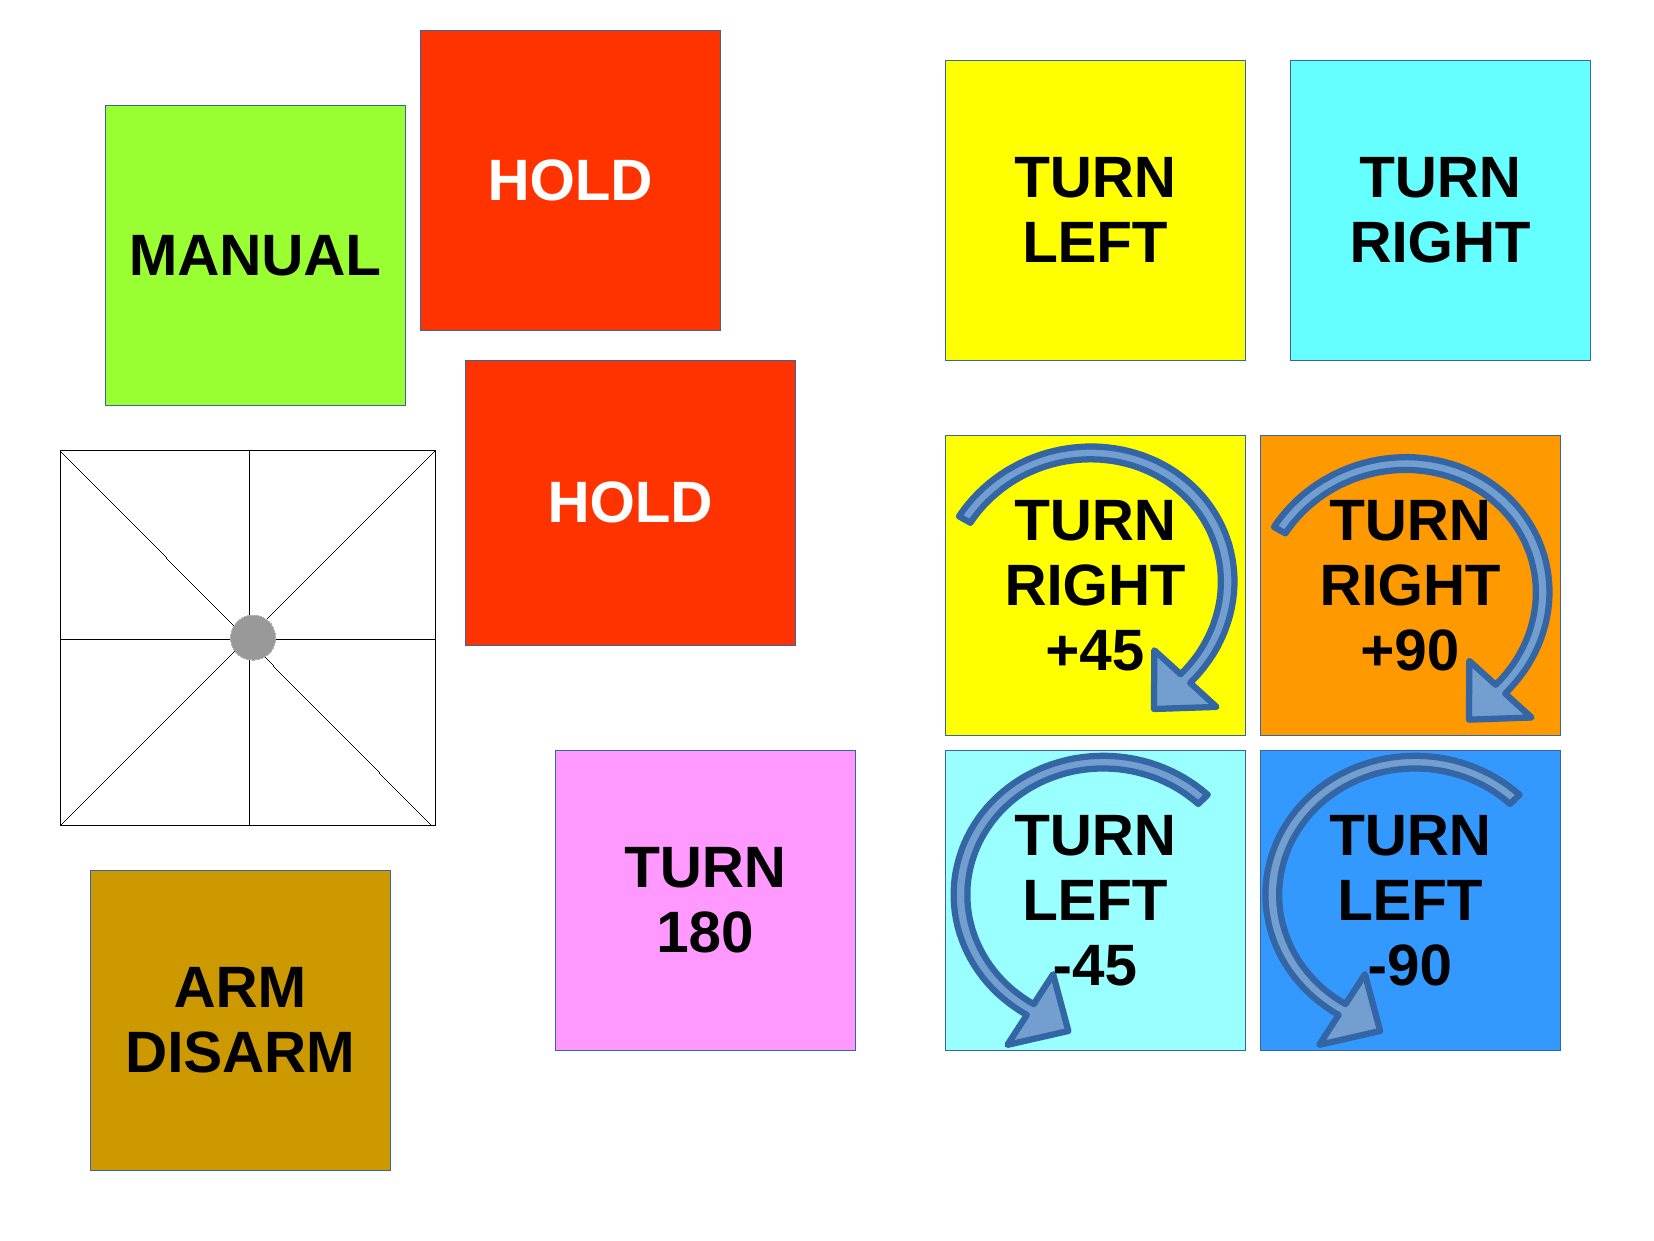

HOLD
TURN
LEFT
TURN
RIGHT
MANUAL
HOLD
TURN
RIGHT
+45
TURN
RIGHT
+90
TURN
180
TURN
LEFT
-45
TURN
LEFT
-90
ARM
DISARM